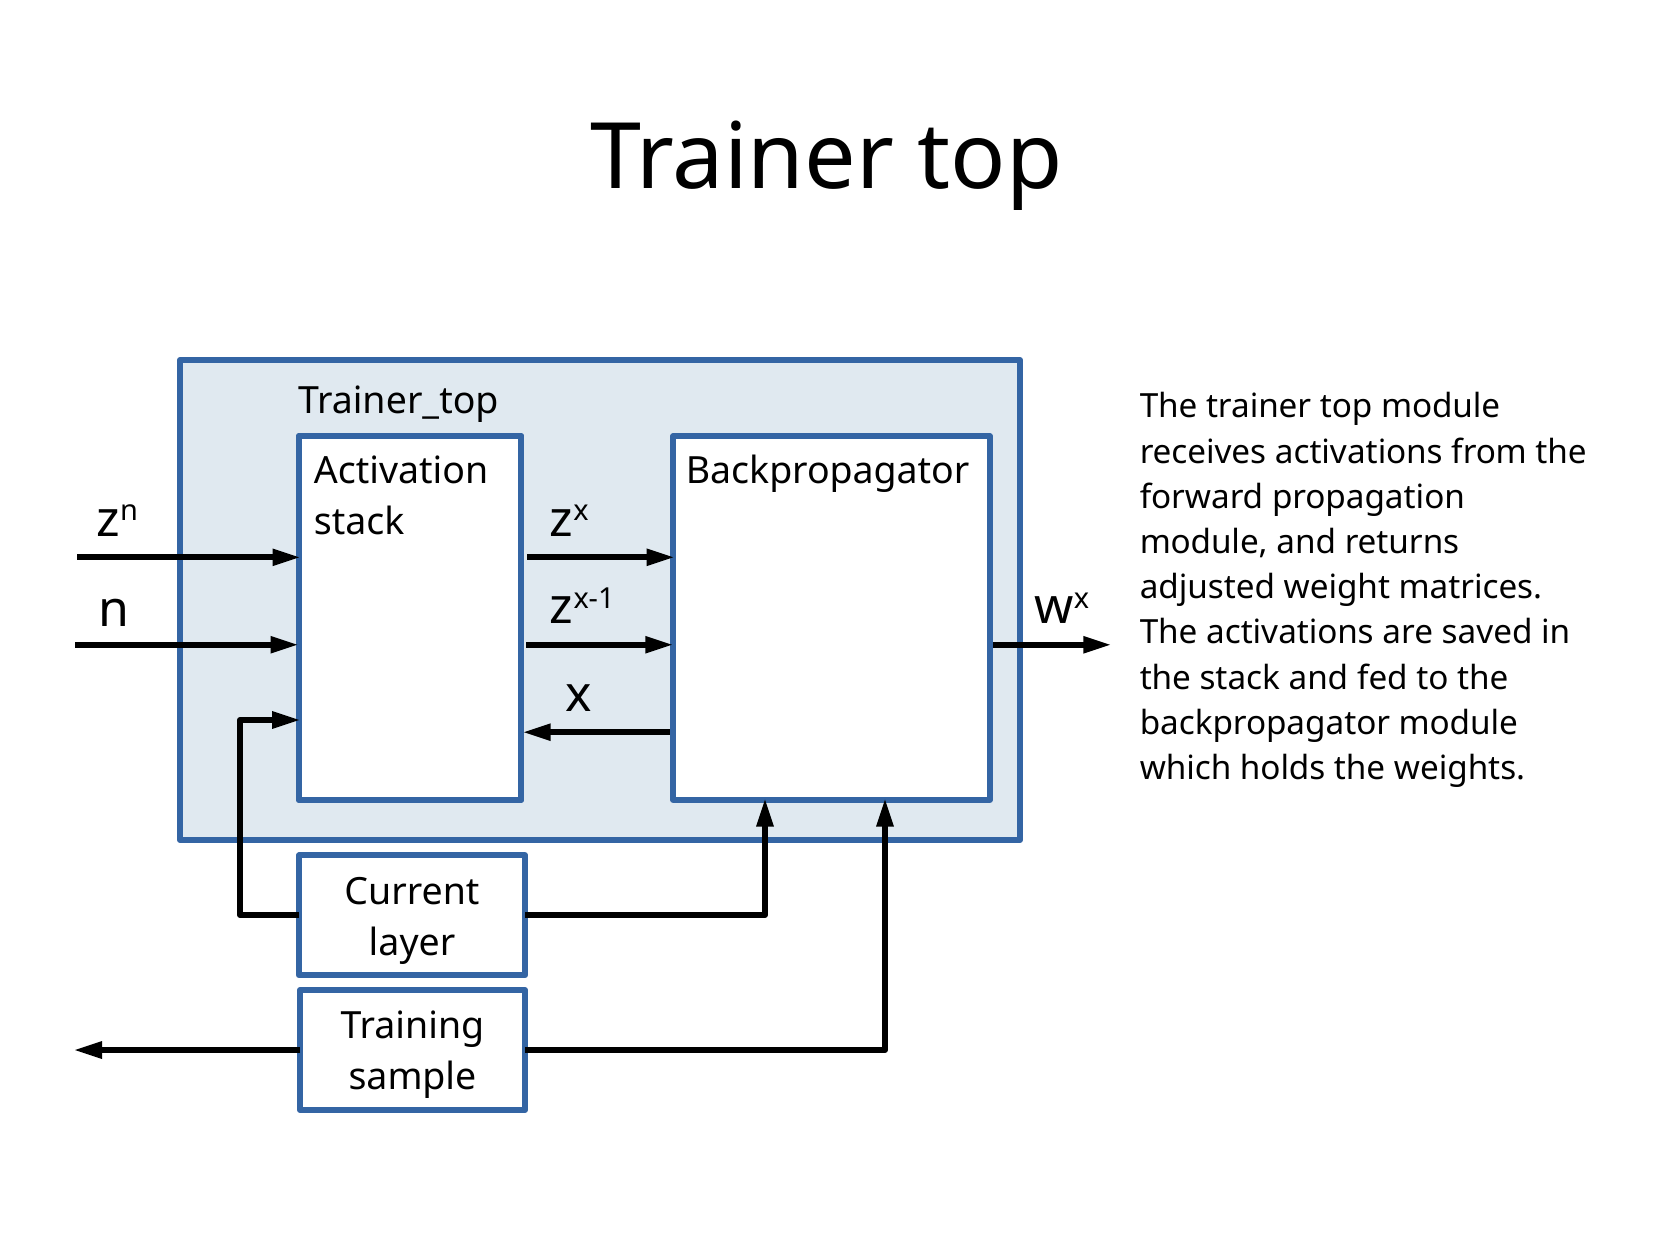

# Trainer top
Trainer_top
The trainer top module receives activations from the forward propagation module, and returns adjusted weight matrices.
The activations are saved in the stack and fed to the backpropagator module which holds the weights.
Z_stack
Activation
stack
Backpropagator
zn
zx
zx-1
wx
n
x
Current
layer
Training
sample